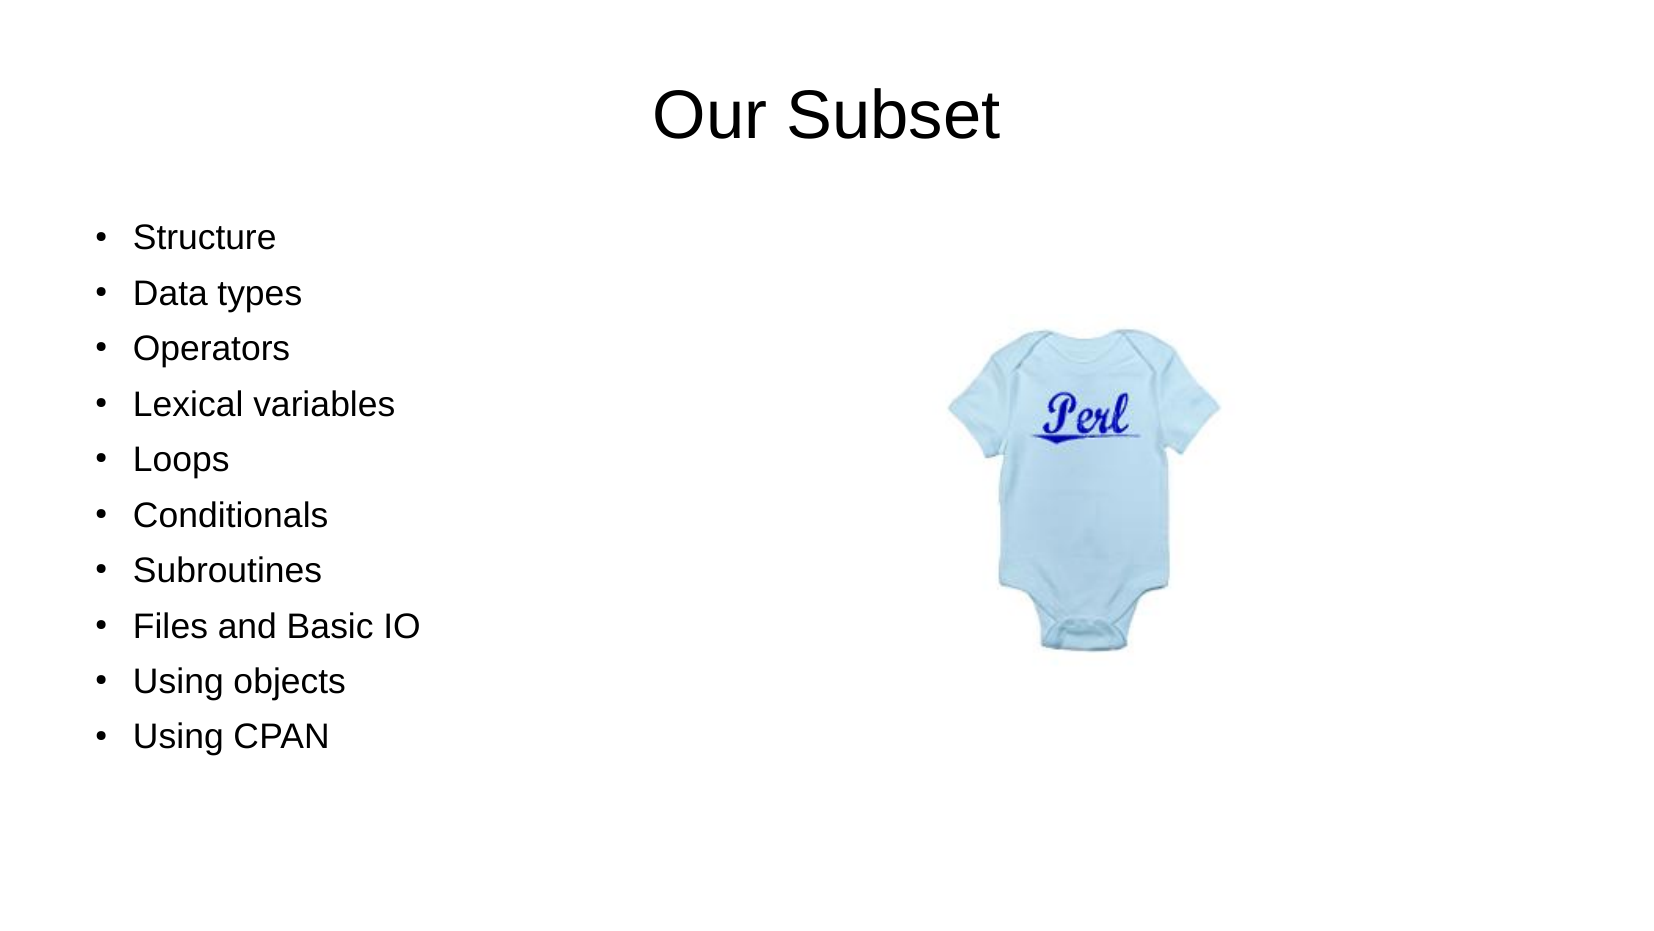

# Our Subset
Structure
Data types
Operators
Lexical variables
Loops
Conditionals
Subroutines
Files and Basic IO
Using objects
Using CPAN